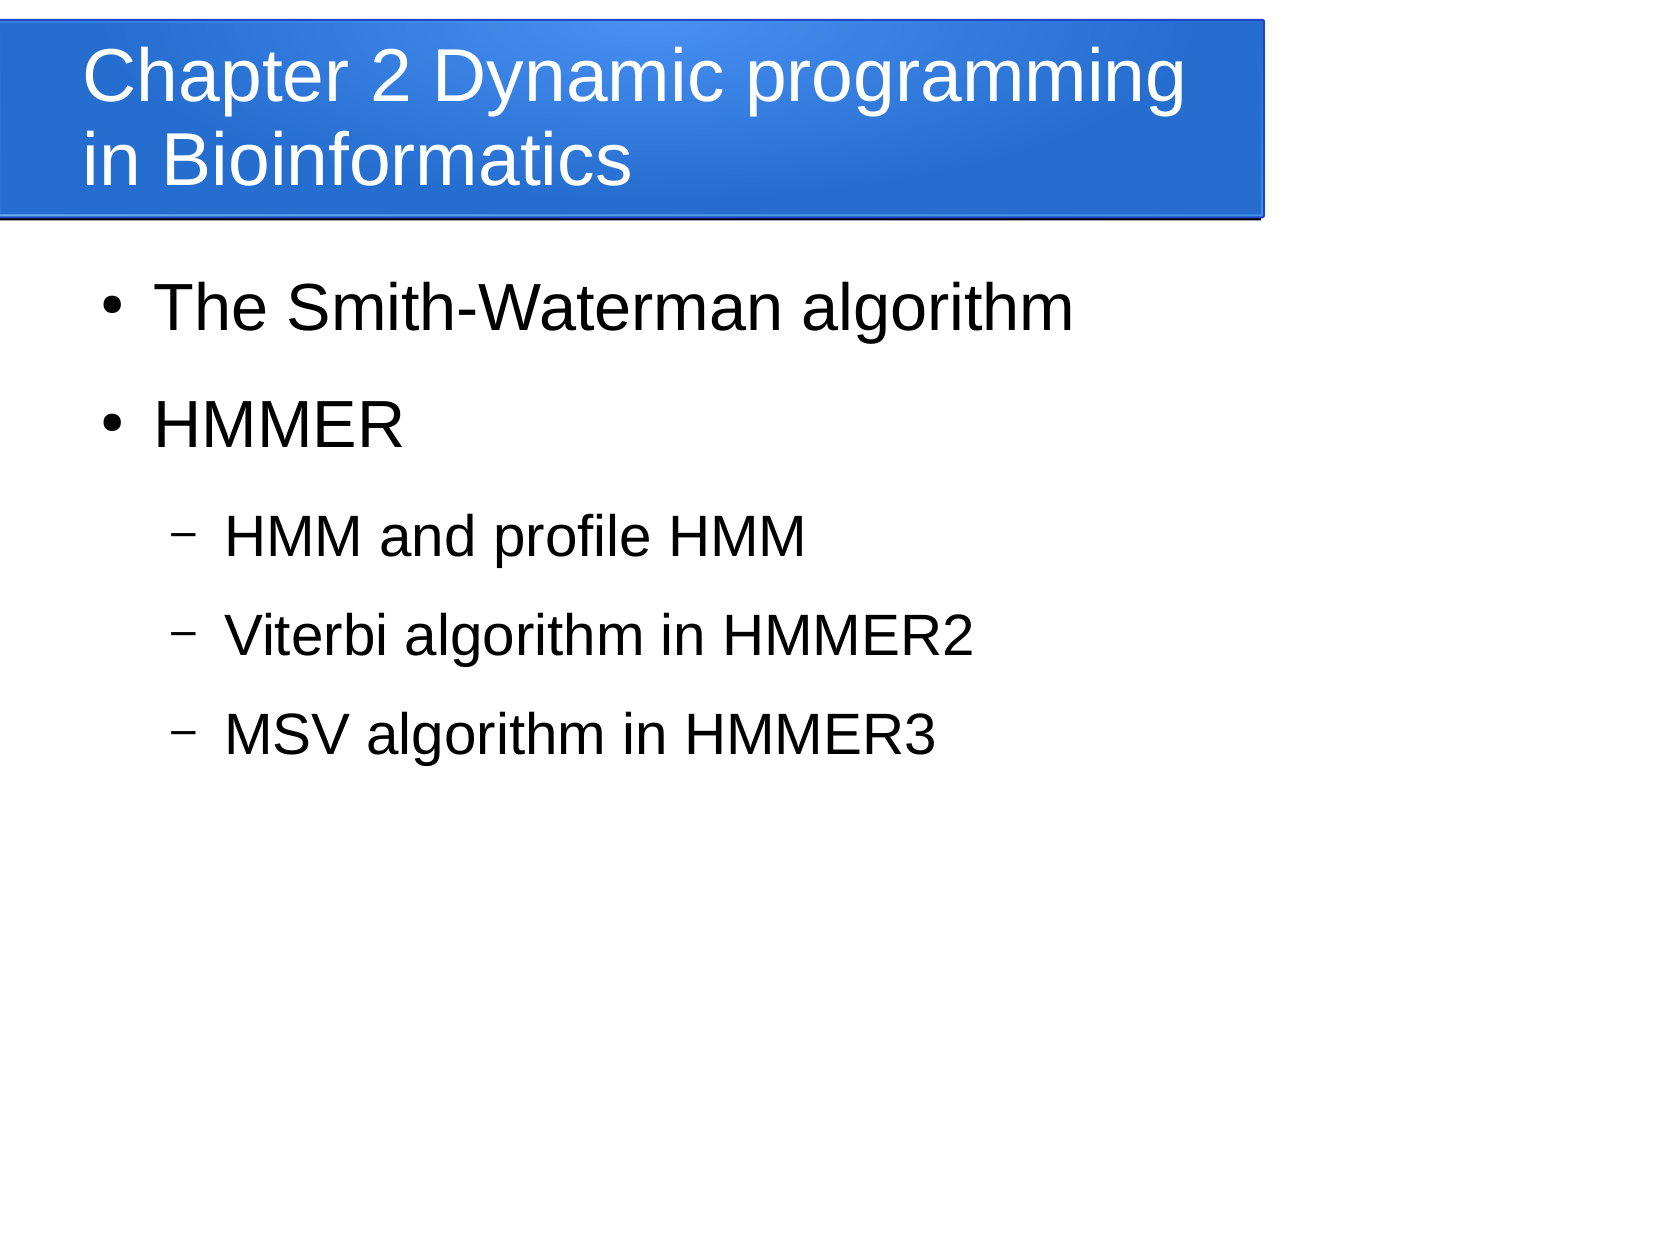

# Chapter 2 Dynamic programming in Bioinformatics
The Smith-Waterman algorithm
HMMER
HMM and profile HMM
Viterbi algorithm in HMMER2
MSV algorithm in HMMER3